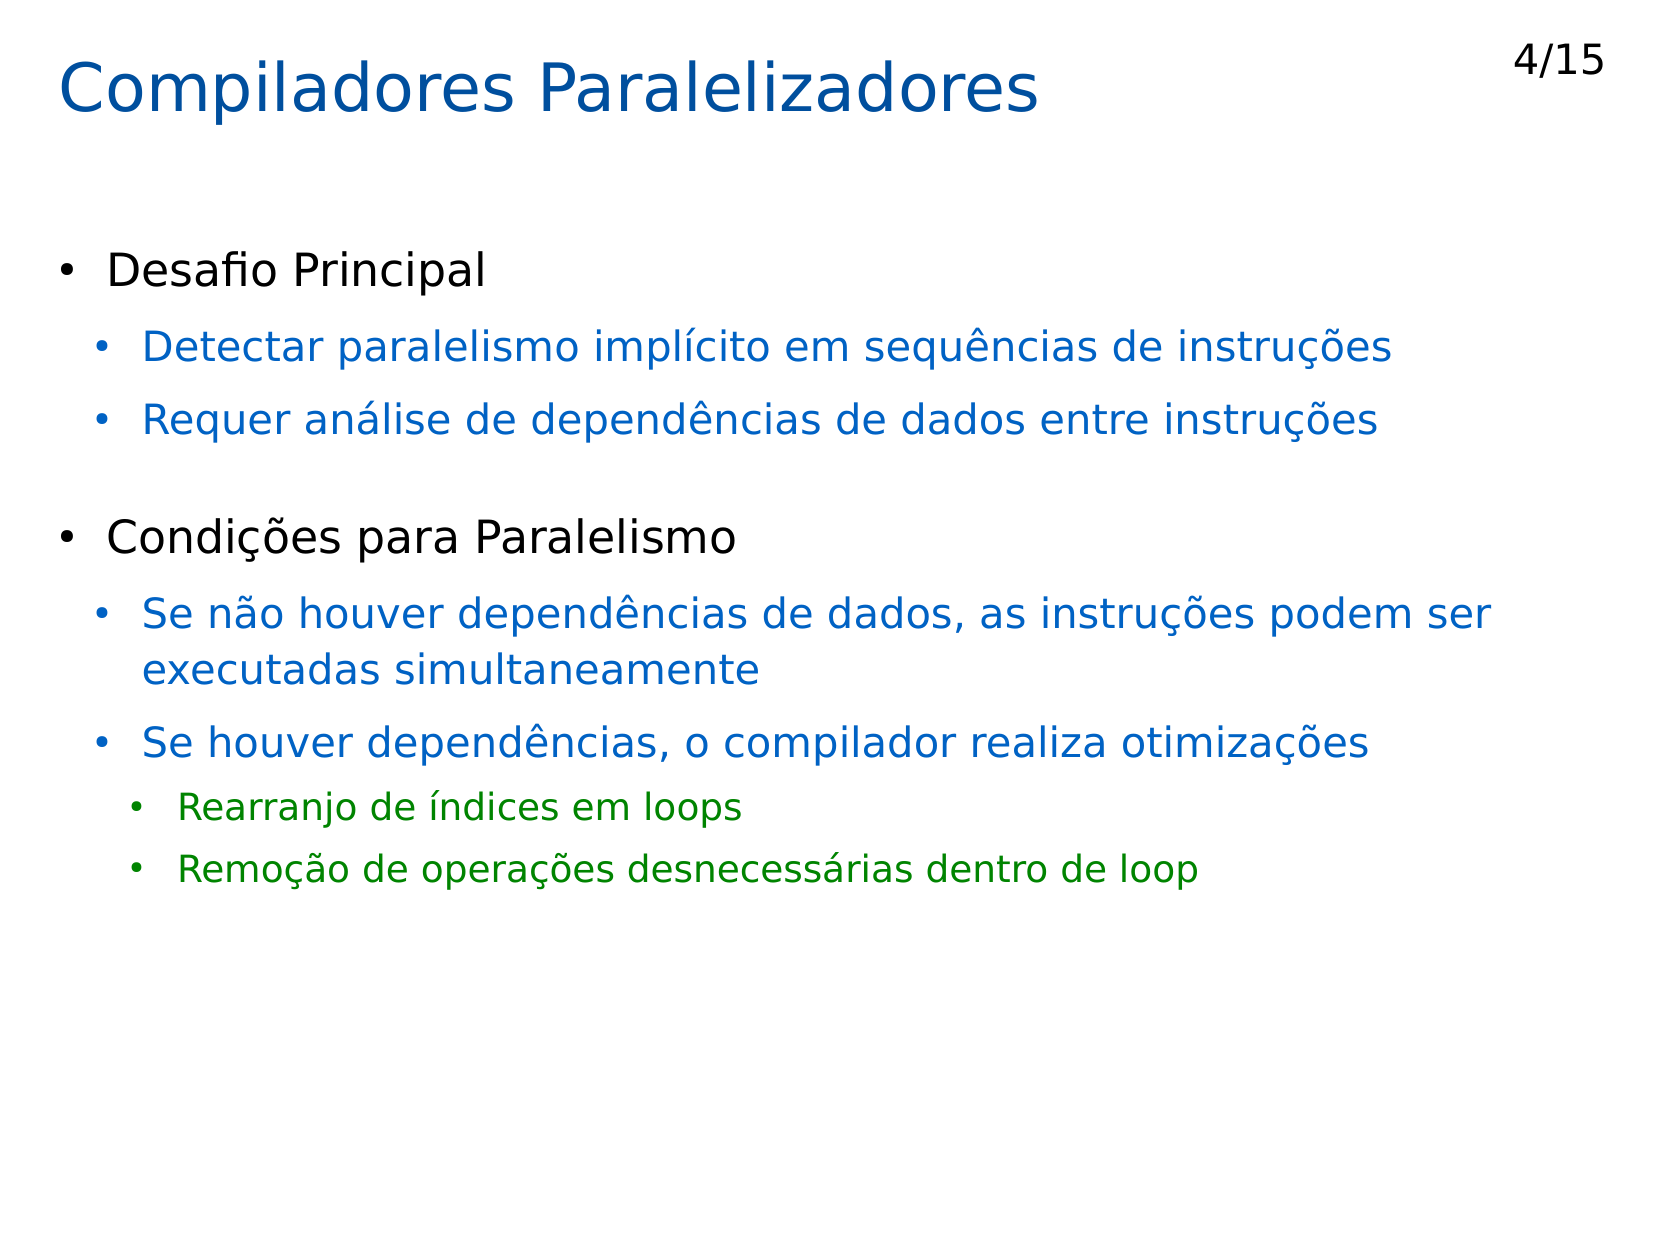

# Compiladores Paralelizadores
4
Desafio Principal
Detectar paralelismo implícito em sequências de instruções
Requer análise de dependências de dados entre instruções
Condições para Paralelismo
Se não houver dependências de dados, as instruções podem ser executadas simultaneamente
Se houver dependências, o compilador realiza otimizações
Rearranjo de índices em loops
Remoção de operações desnecessárias dentro de loop